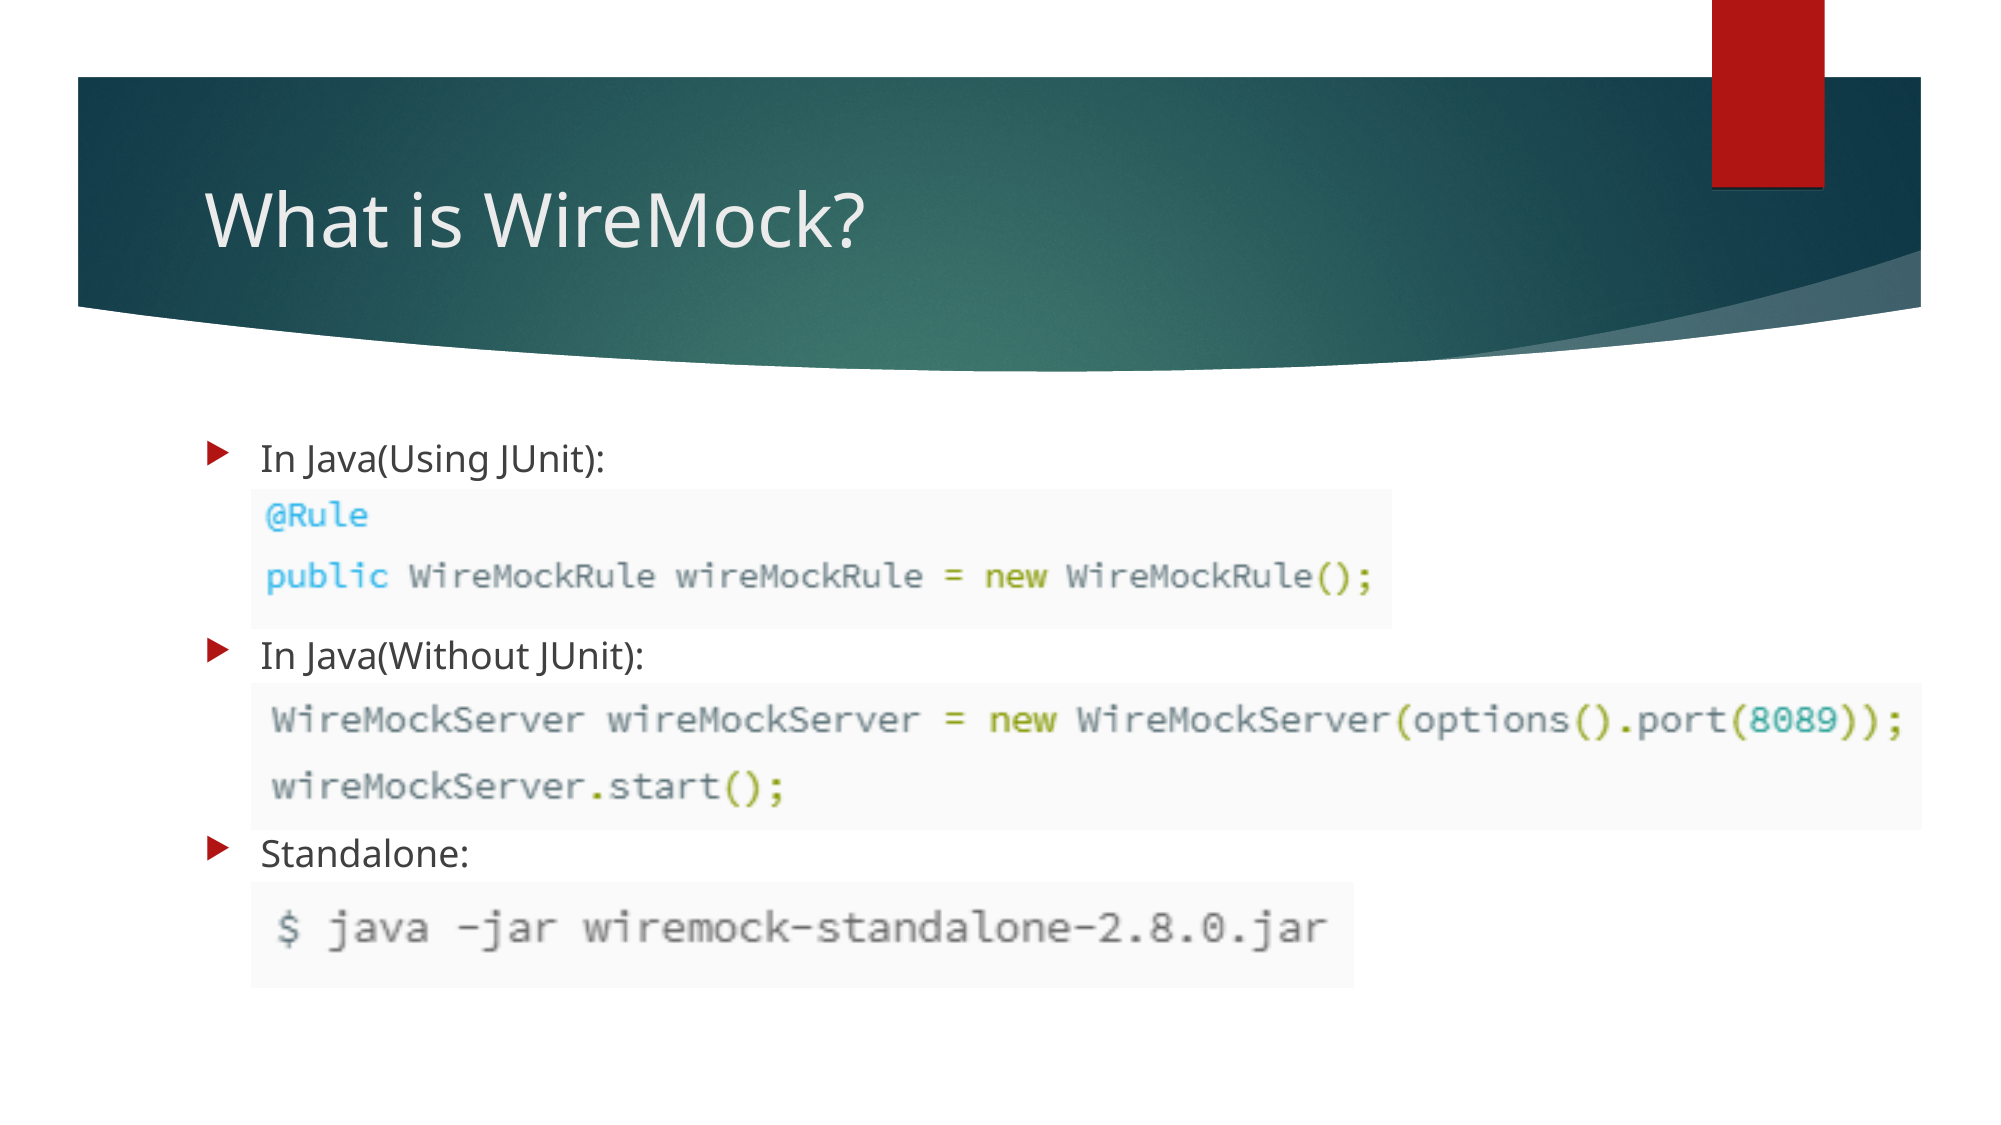

# What is WireMock?
In Java(Using JUnit):
In Java(Without JUnit):
Standalone: